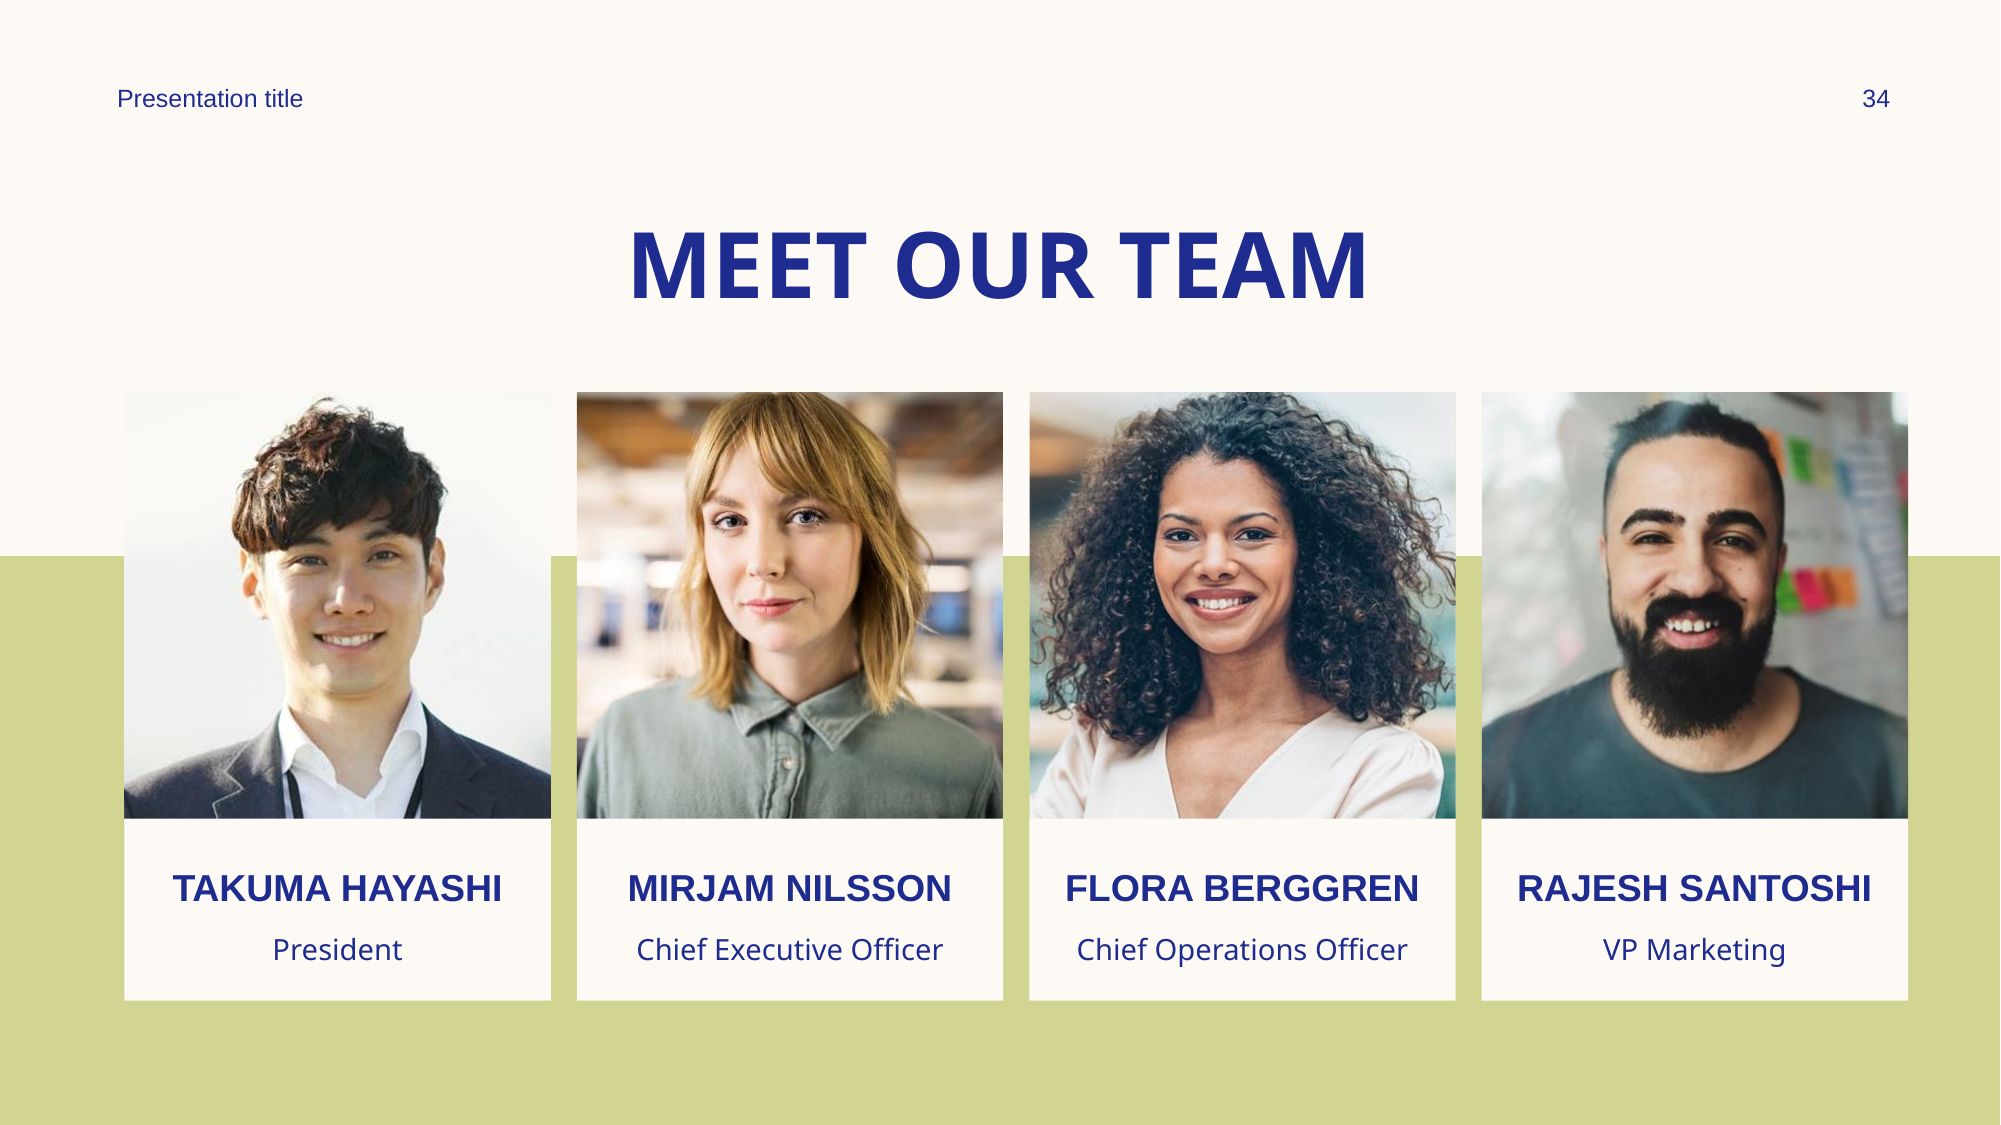

Presentation title
# MEET OUR TEAM
TAKUMA HAYASHI
MIRJAM NILSSON
FLORA BERGGREN​
RAJESH SANTOSHI​
President
Chief Executive Officer
Chief Operations Officer
VP Marketing